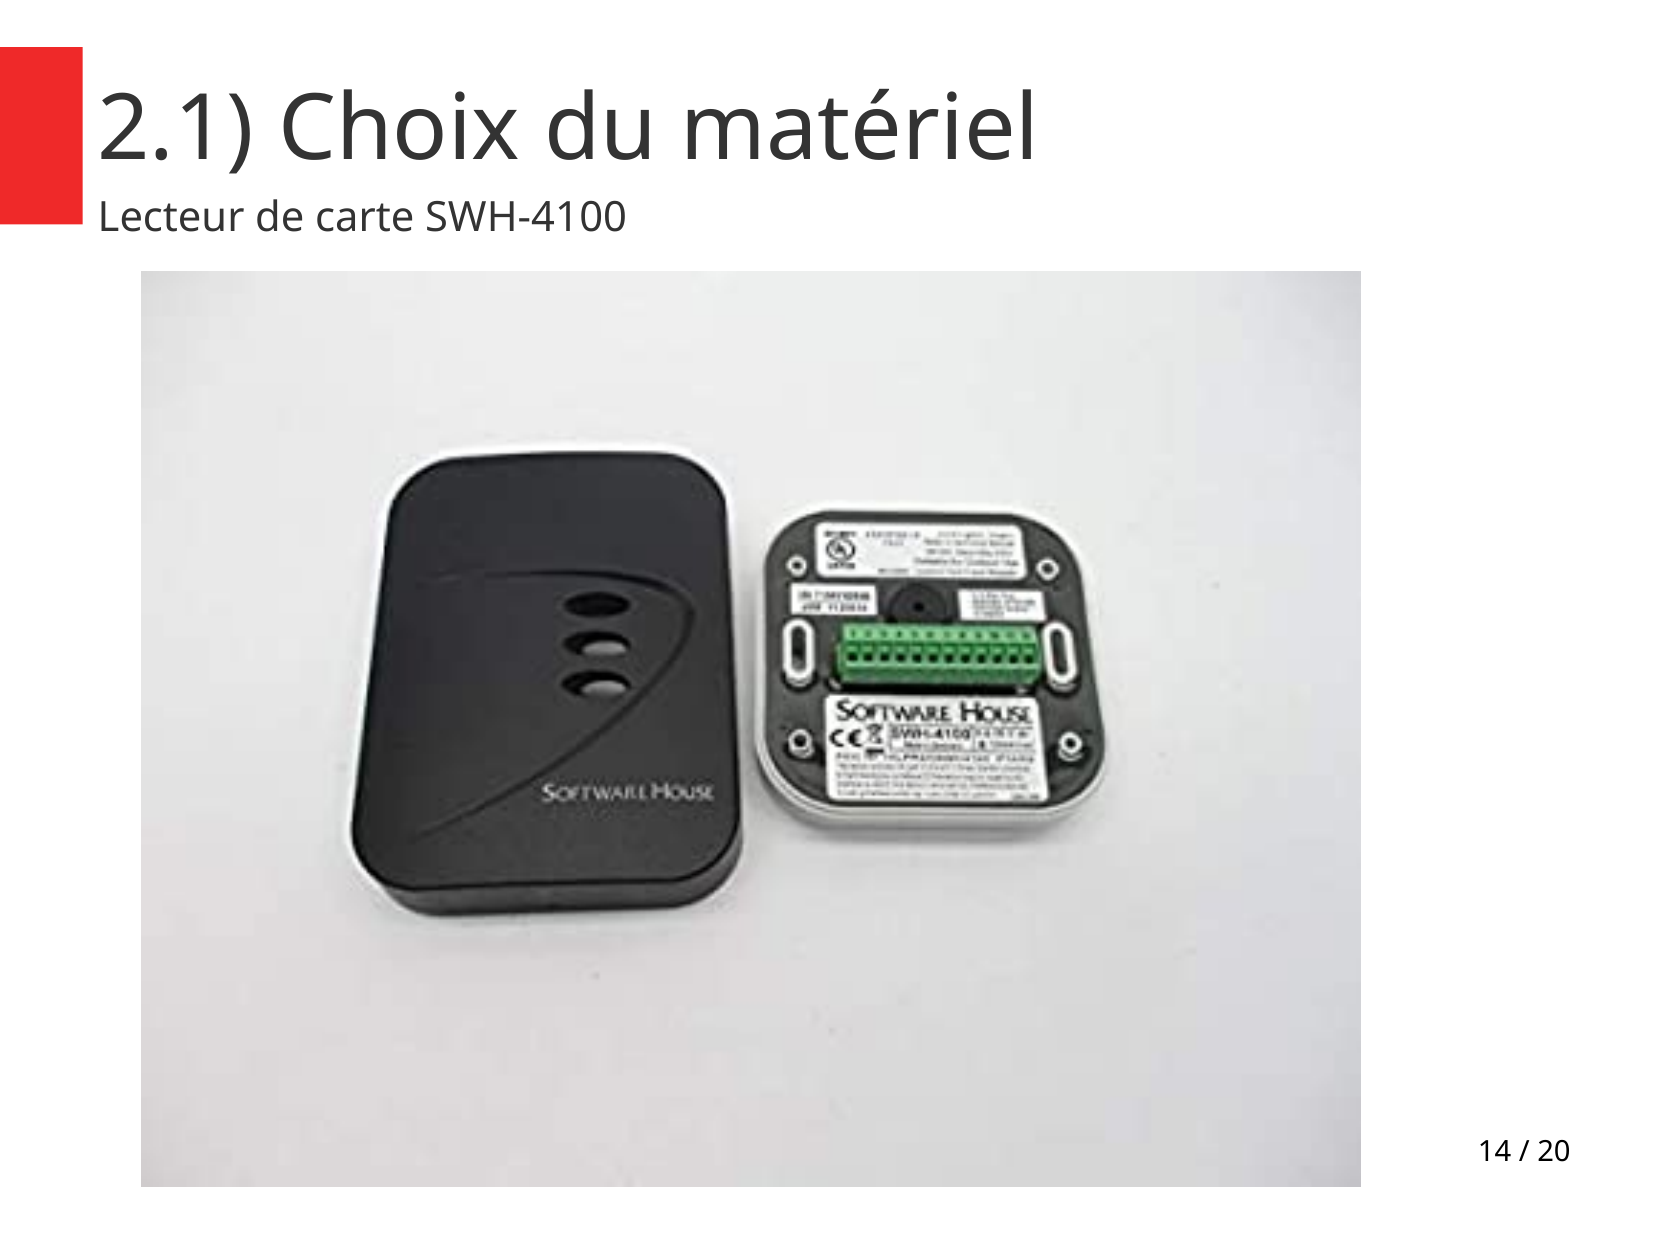

2.1) Choix du matériel
Lecteur de carte SWH-4100
14